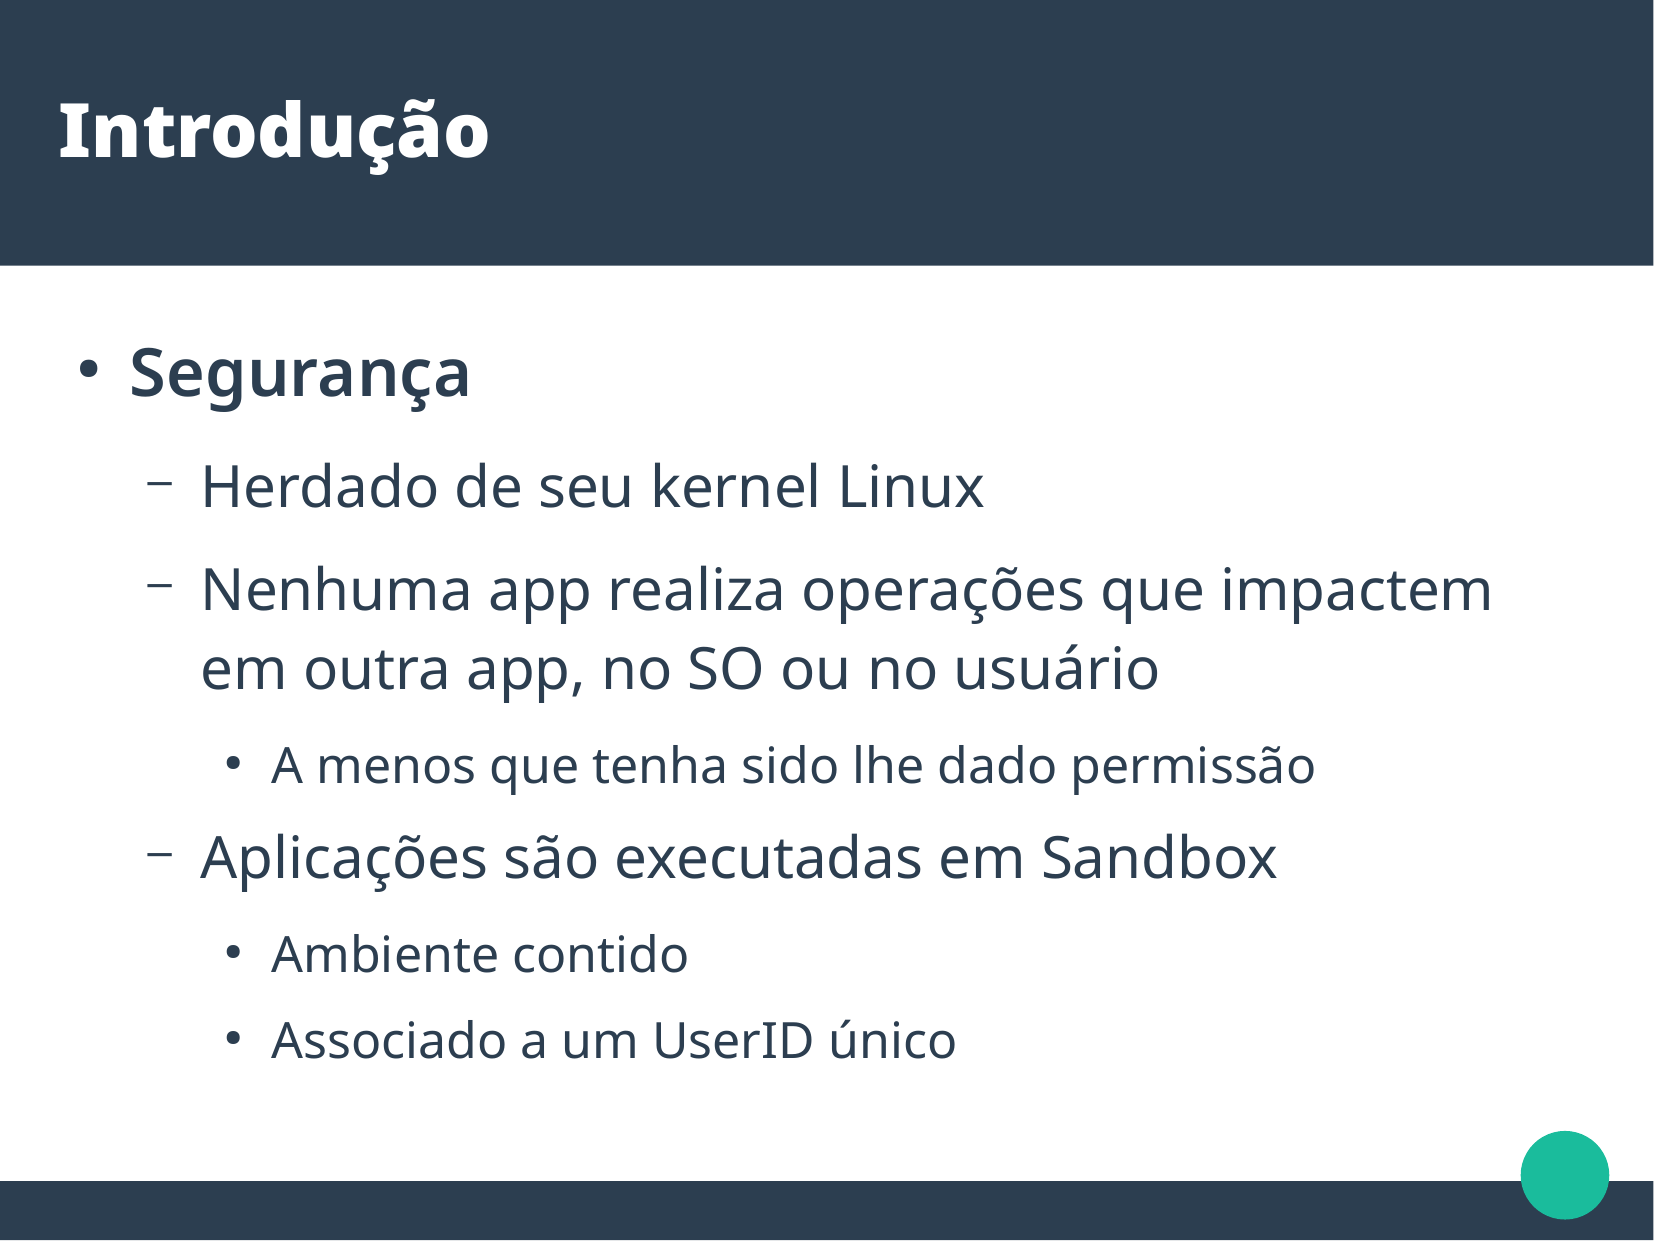

# Introdução
Segurança
Herdado de seu kernel Linux
Nenhuma app realiza operações que impactem em outra app, no SO ou no usuário
A menos que tenha sido lhe dado permissão
Aplicações são executadas em Sandbox
Ambiente contido
Associado a um UserID único